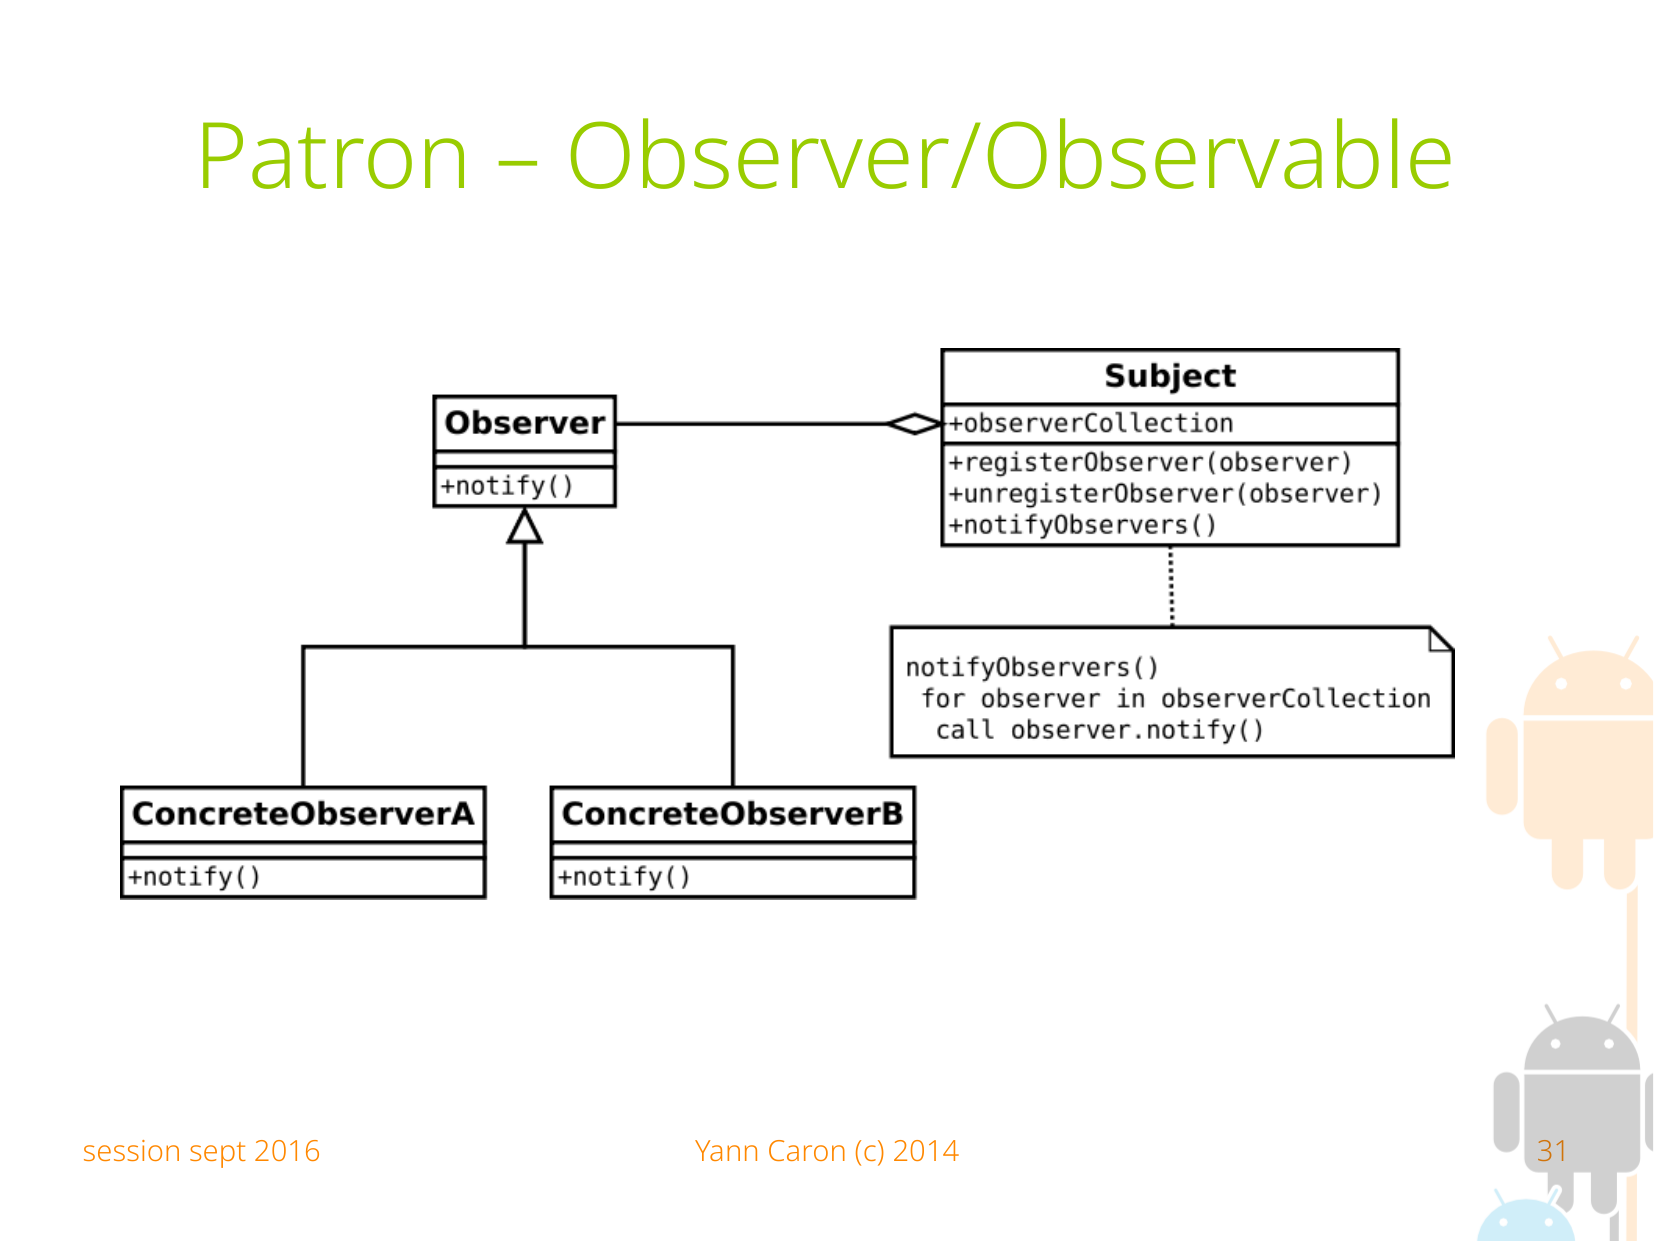

# Patron – Observer/Observable
session sept 2016
Yann Caron (c) 2014
31